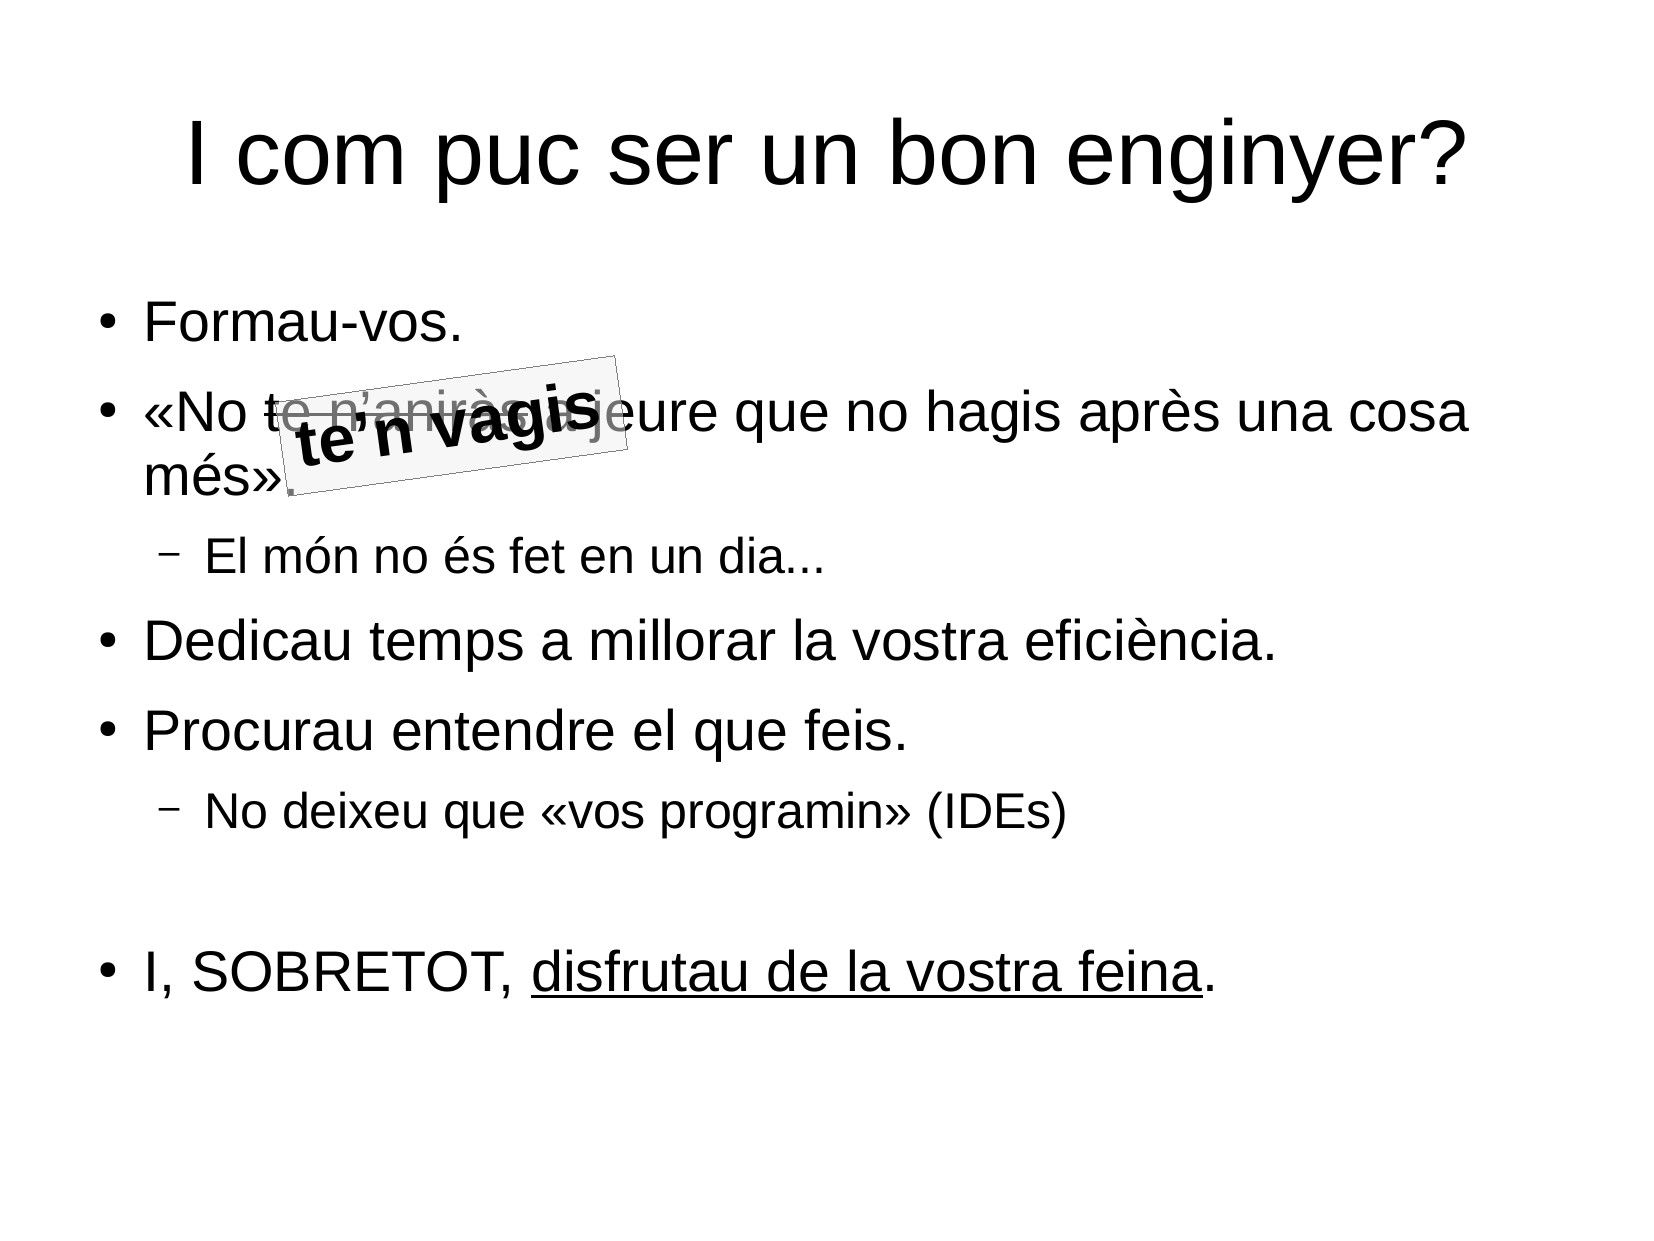

I com puc ser un bon enginyer?
# Formau-vos.
«No te n’aniràs a jeure que no hagis après una cosa més».
El món no és fet en un dia...
Dedicau temps a millorar la vostra eficiència.
Procurau entendre el que feis.
No deixeu que «vos programin» (IDEs)
I, SOBRETOT, disfrutau de la vostra feina.
te’n vagis